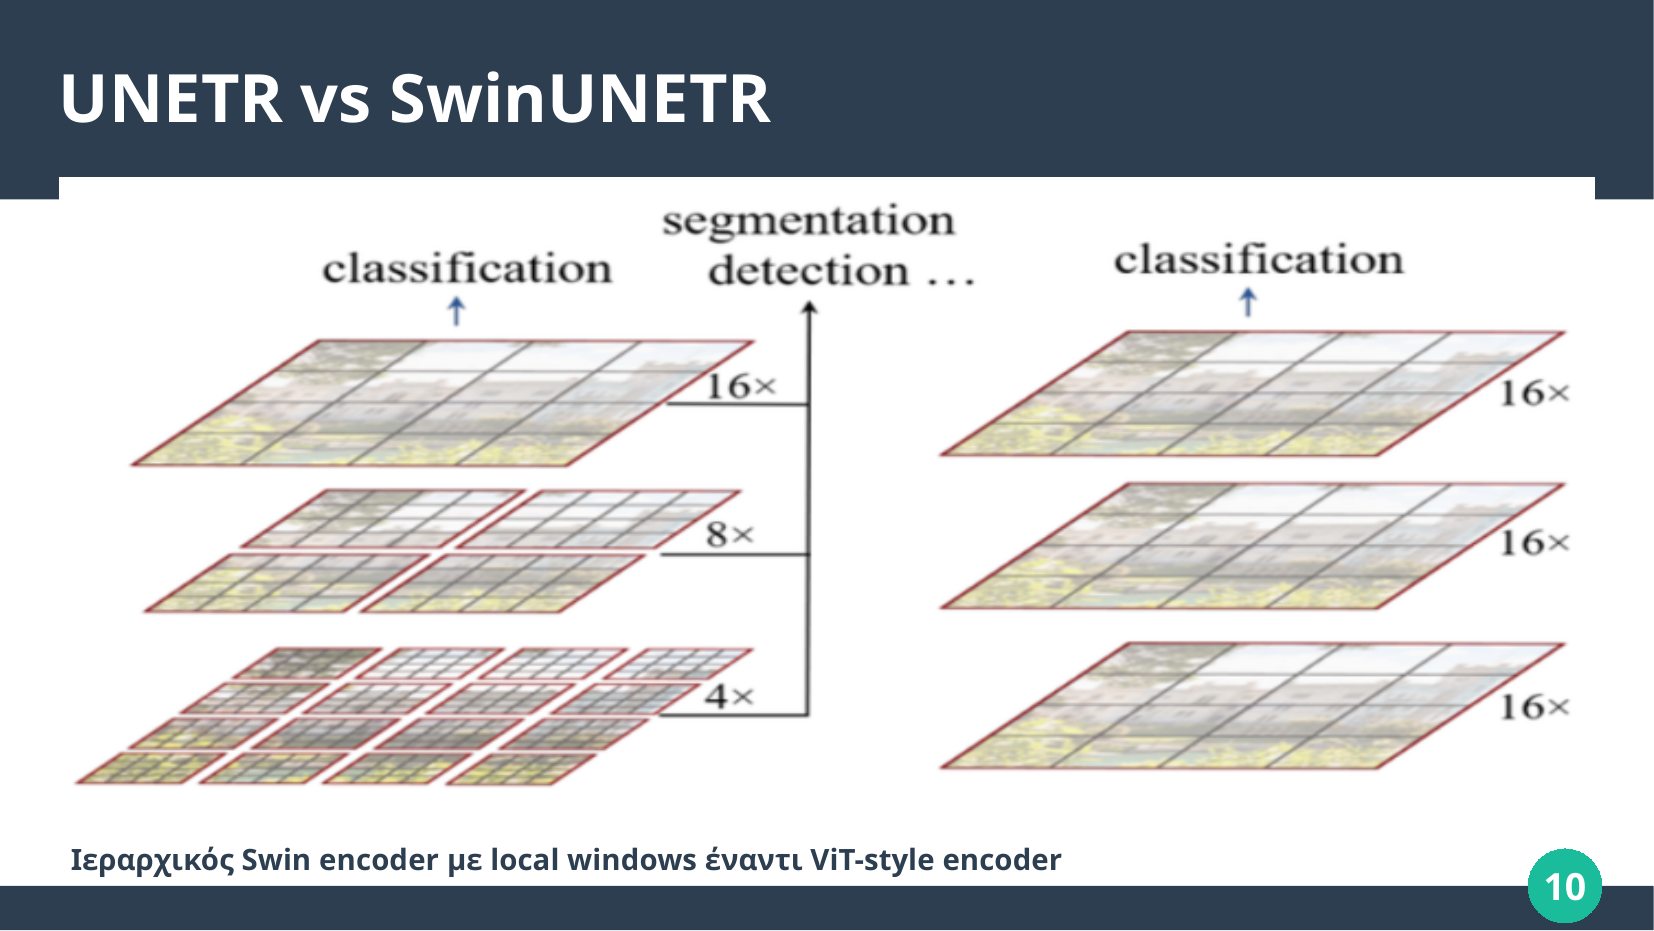

# UNETR vs SwinUNETR
Ιεραρχικός Swin encoder με local windows έναντι ViT-style encoder
10